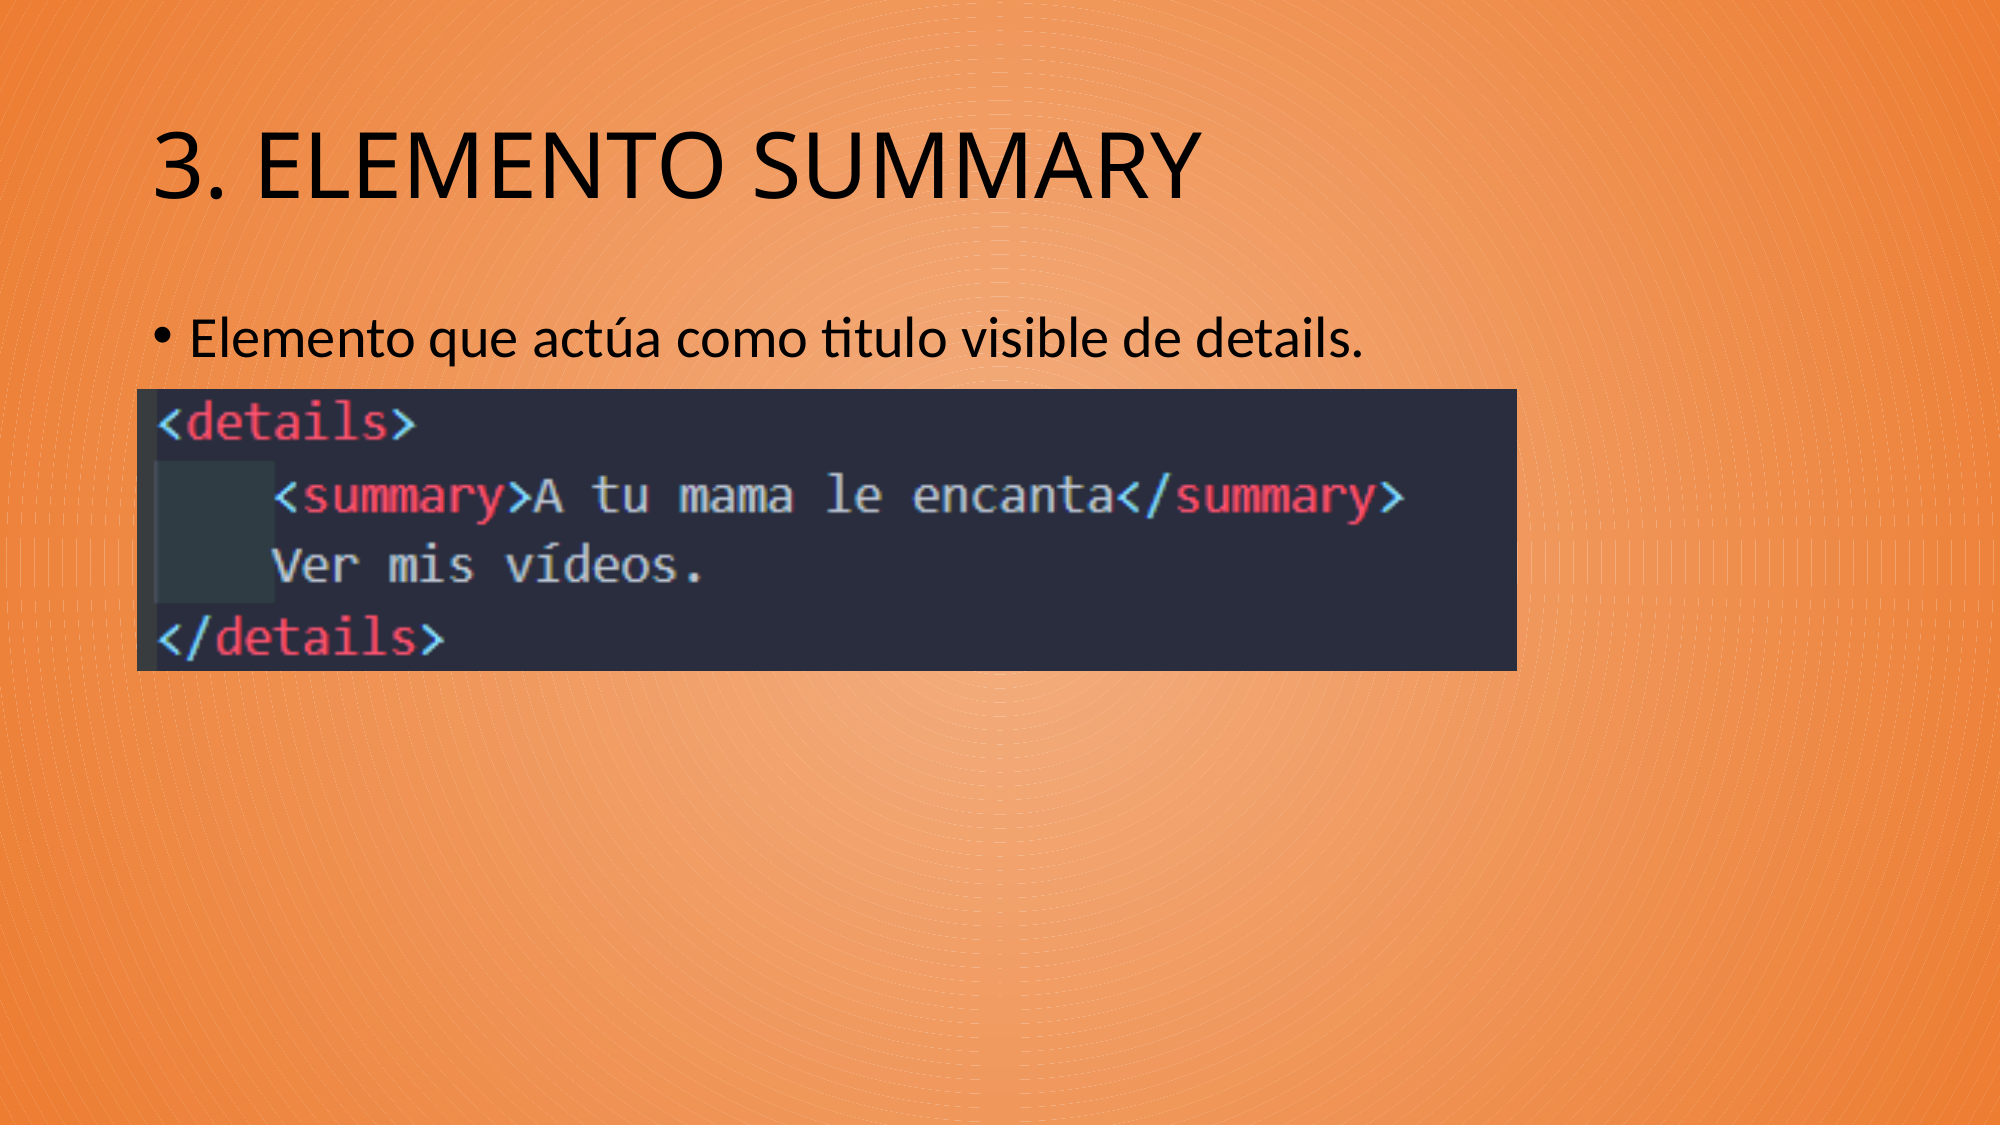

# 3. ELEMENTO SUMMARY
Elemento que actúa como titulo visible de details.